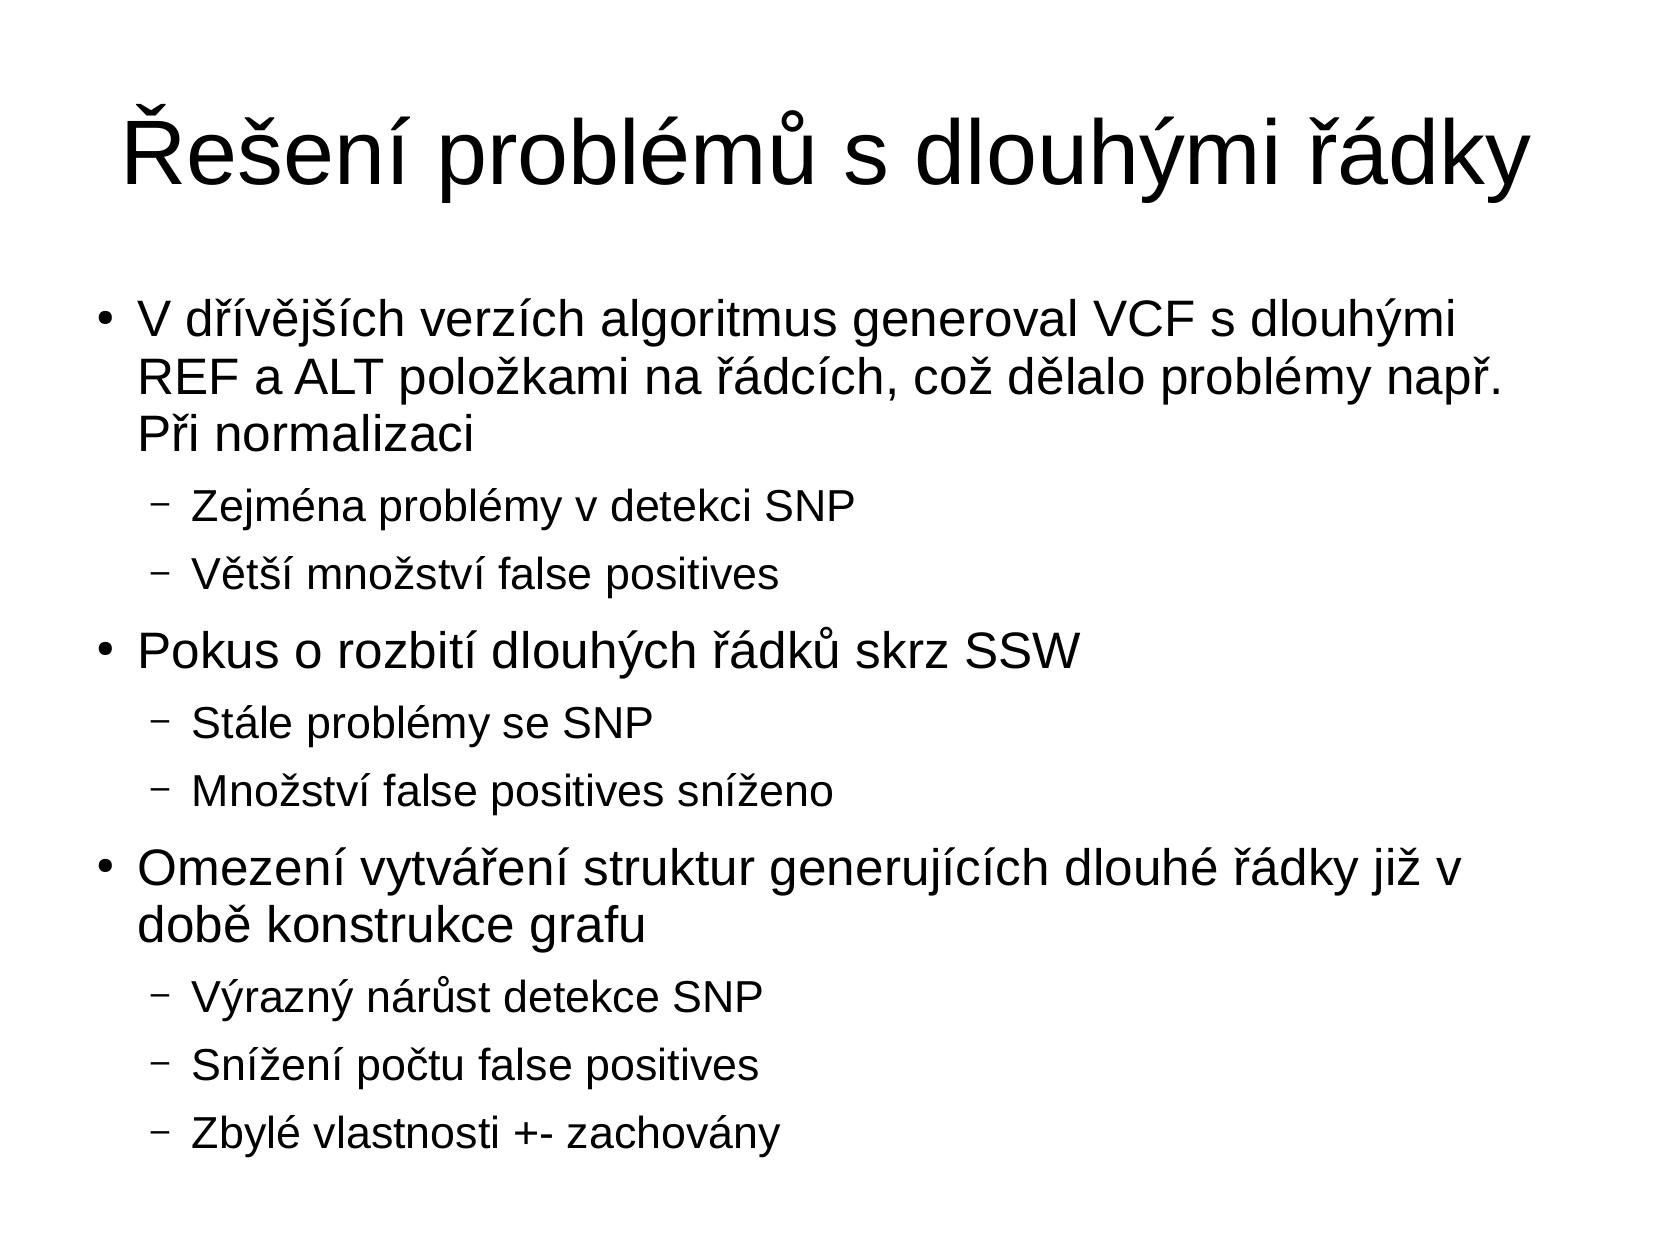

# Řešení problémů s dlouhými řádky
V dřívějších verzích algoritmus generoval VCF s dlouhými REF a ALT položkami na řádcích, což dělalo problémy např. Při normalizaci
Zejména problémy v detekci SNP
Větší množství false positives
Pokus o rozbití dlouhých řádků skrz SSW
Stále problémy se SNP
Množství false positives sníženo
Omezení vytváření struktur generujících dlouhé řádky již v době konstrukce grafu
Výrazný nárůst detekce SNP
Snížení počtu false positives
Zbylé vlastnosti +- zachovány